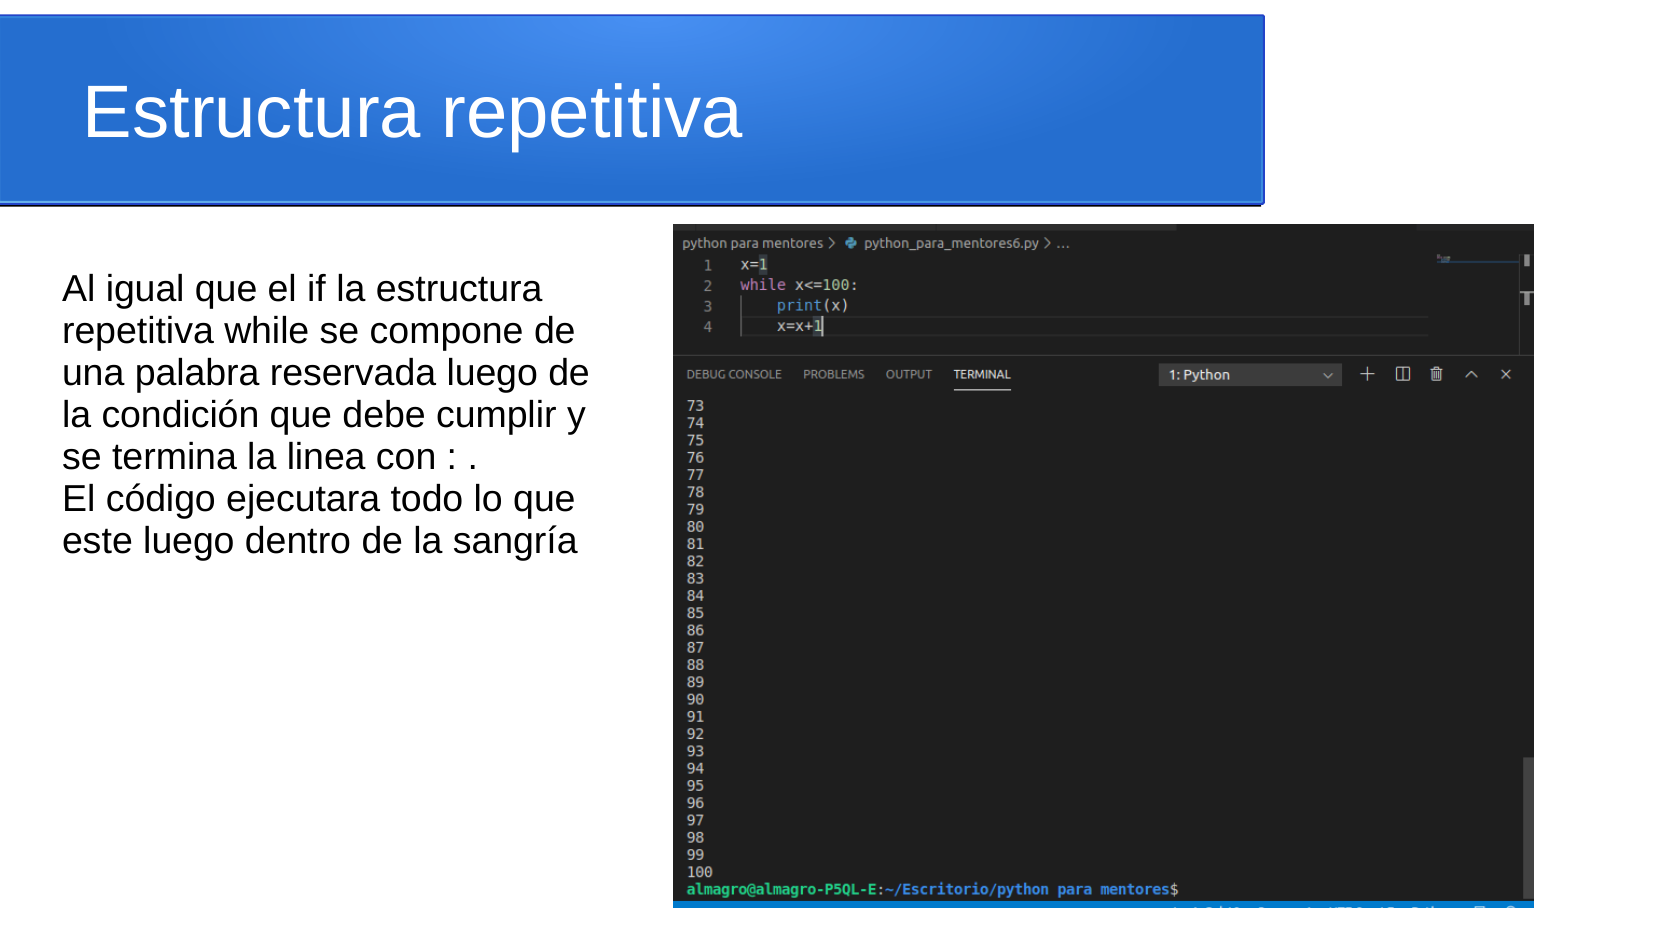

# Estructura repetitiva
Al igual que el if la estructura repetitiva while se compone de una palabra reservada luego de la condición que debe cumplir y se termina la linea con : .
El código ejecutara todo lo que este luego dentro de la sangría